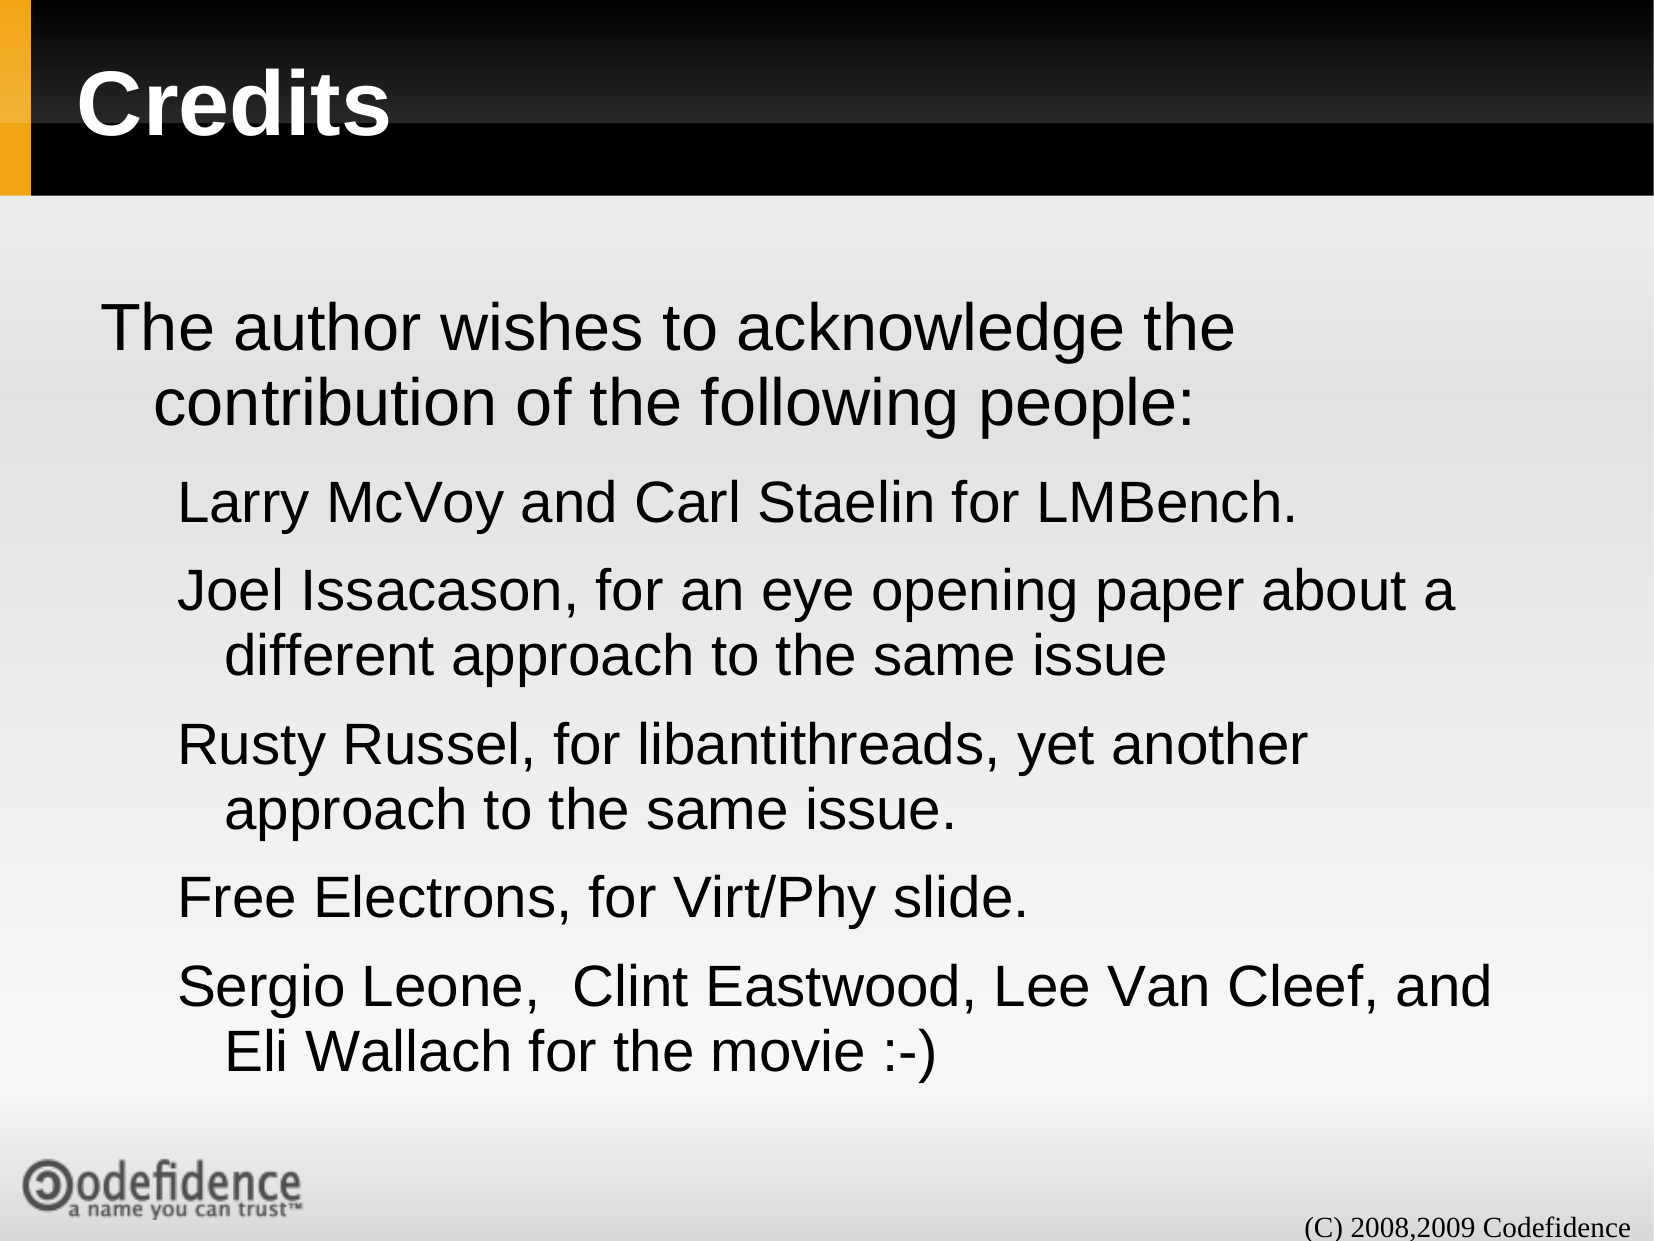

# Credits
The author wishes to acknowledge the contribution of the following people:
Larry McVoy and Carl Staelin for LMBench.
Joel Issacason, for an eye opening paper about a different approach to the same issue
Rusty Russel, for libantithreads, yet another approach to the same issue.
Free Electrons, for Virt/Phy slide.
Sergio Leone, Clint Eastwood, Lee Van Cleef, and Eli Wallach for the movie :-)